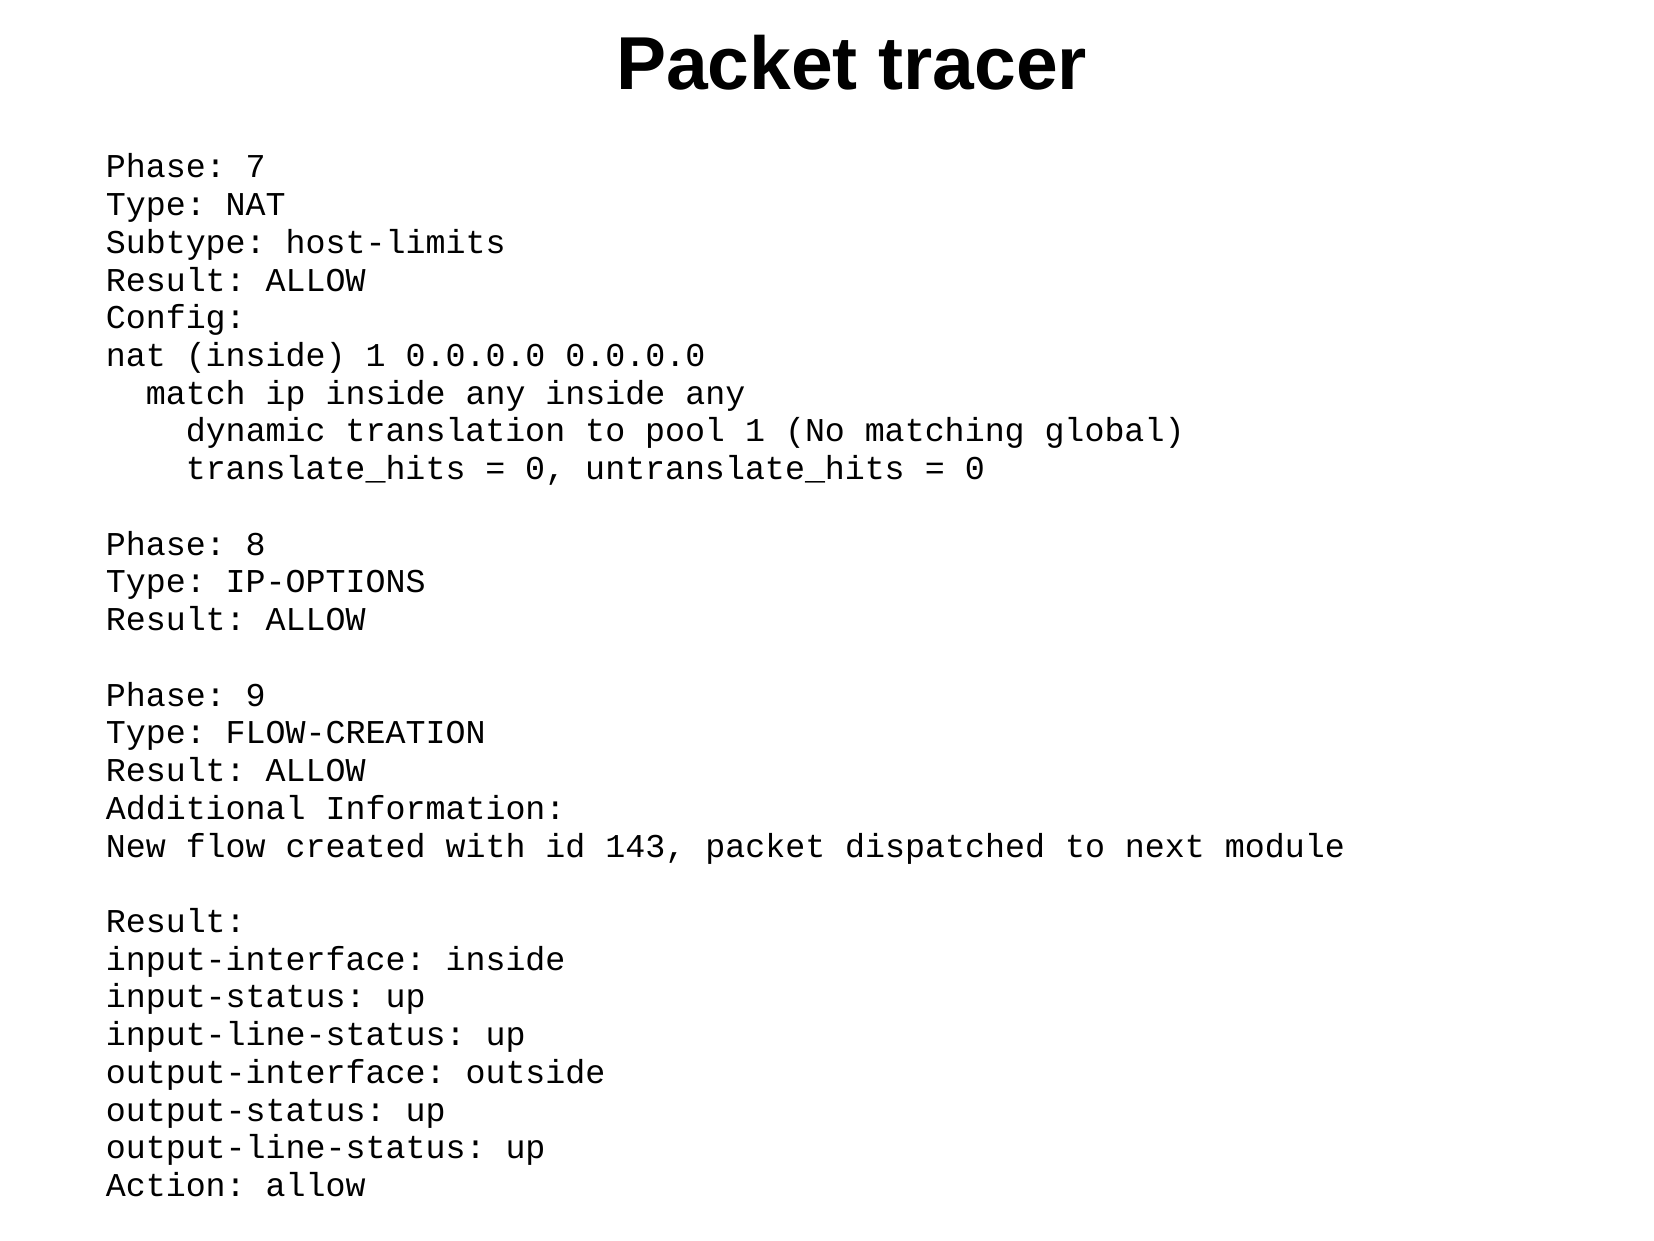

Packet tracer
# Phase: 7
Type: NAT
Subtype: host-limits
Result: ALLOW
Config:
nat (inside) 1 0.0.0.0 0.0.0.0
 match ip inside any inside any
 dynamic translation to pool 1 (No matching global)
 translate_hits = 0, untranslate_hits = 0
Phase: 8
Type: IP-OPTIONS
Result: ALLOW
Phase: 9
Type: FLOW-CREATION
Result: ALLOW
Additional Information:
New flow created with id 143, packet dispatched to next module
Result:
input-interface: inside
input-status: up
input-line-status: up
output-interface: outside
output-status: up
output-line-status: up
Action: allow